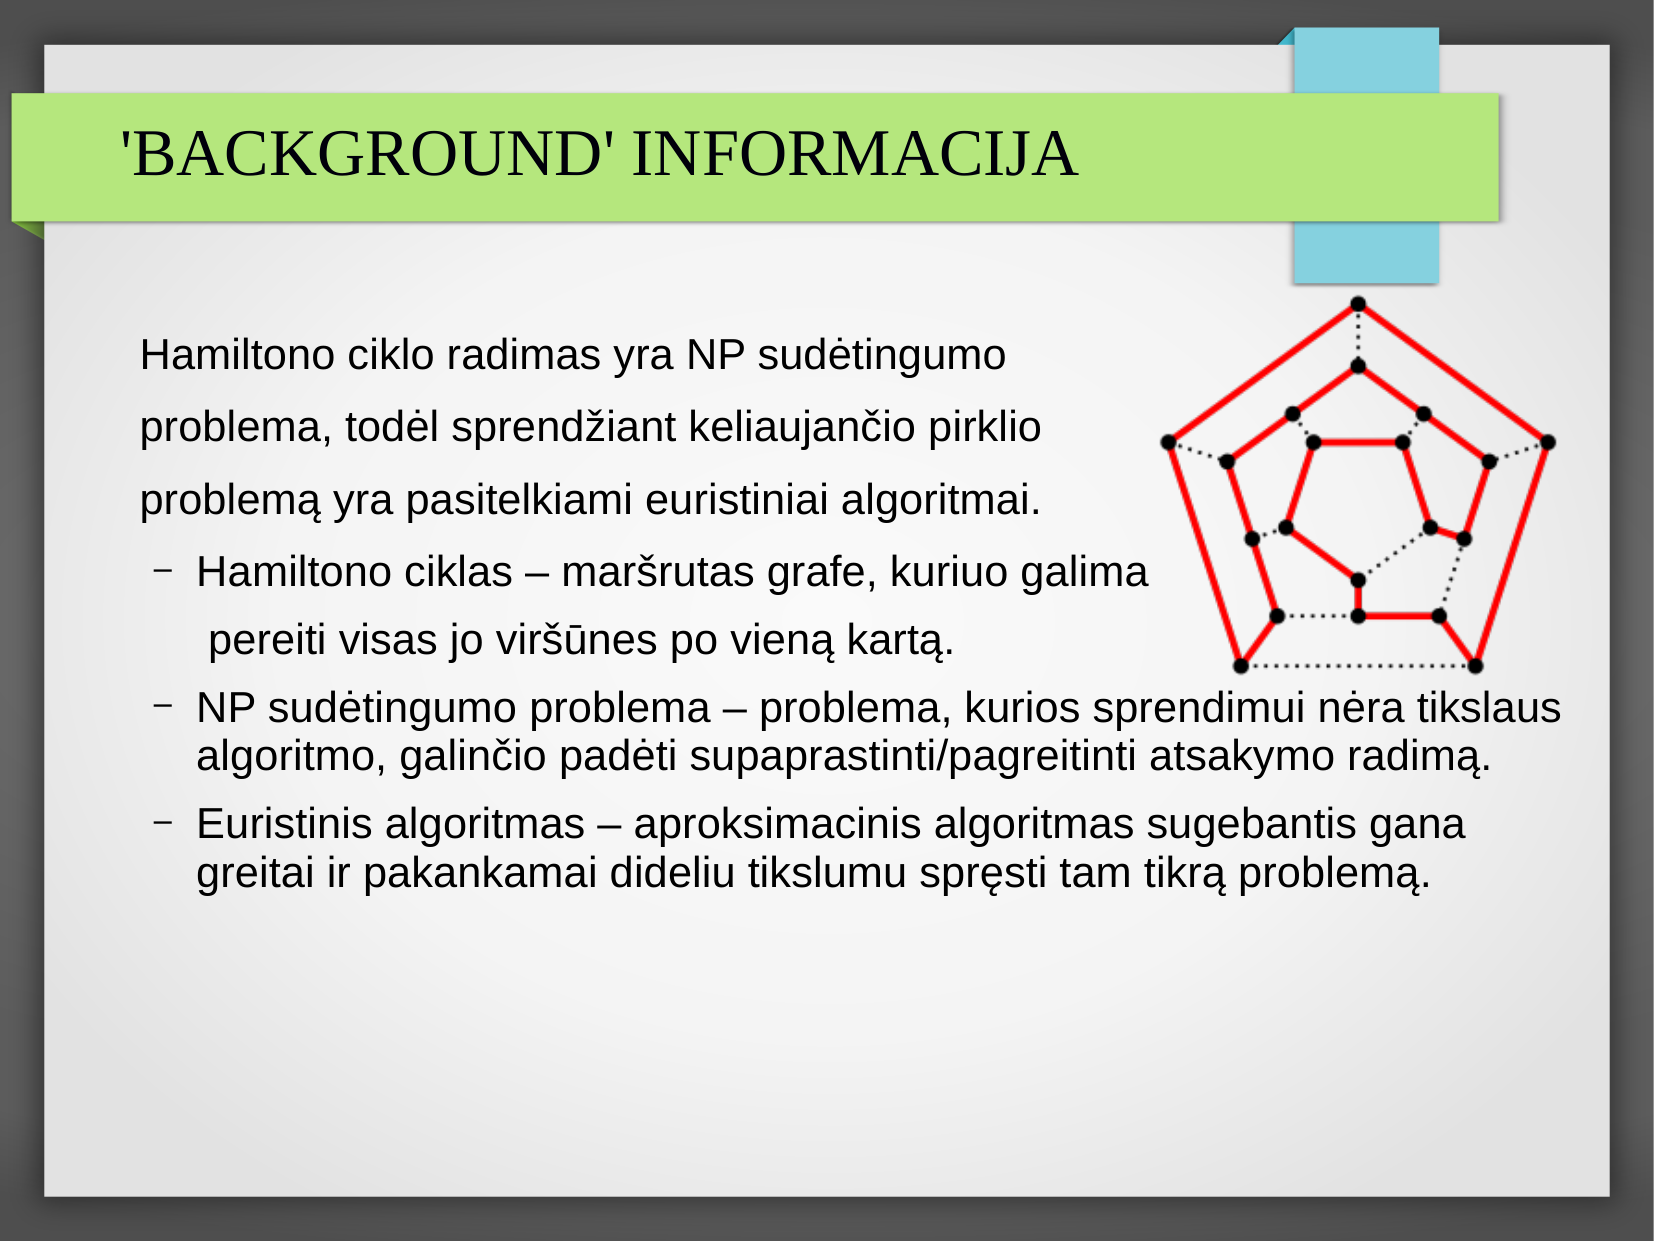

# 'BACKGROUND' INFORMACIJA
Hamiltono ciklo radimas yra NP sudėtingumo
problema, todėl sprendžiant keliaujančio pirklio
problemą yra pasitelkiami euristiniai algoritmai.
Hamiltono ciklas – maršrutas grafe, kuriuo galima
 pereiti visas jo viršūnes po vieną kartą.
NP sudėtingumo problema – problema, kurios sprendimui nėra tikslaus algoritmo, galinčio padėti supaprastinti/pagreitinti atsakymo radimą.
Euristinis algoritmas – aproksimacinis algoritmas sugebantis gana greitai ir pakankamai dideliu tikslumu spręsti tam tikrą problemą.